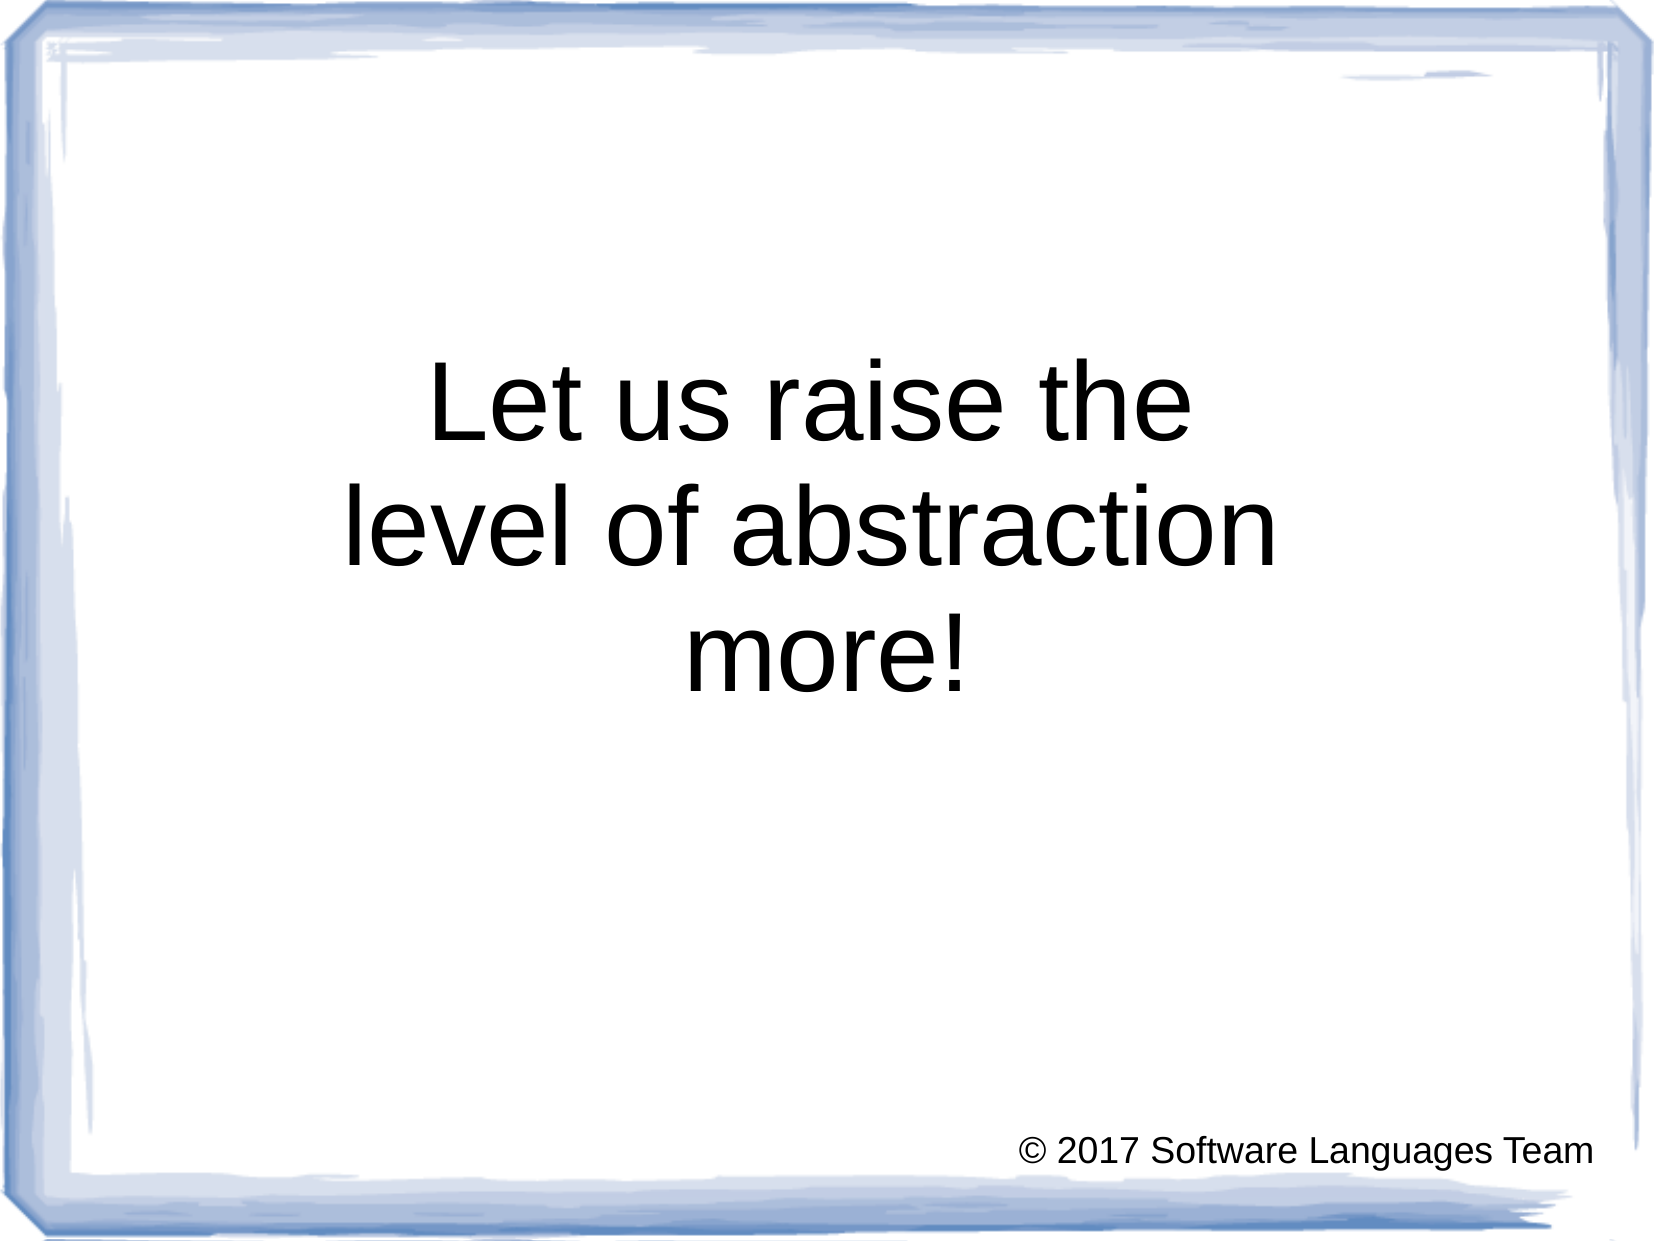

# Let us raise the level of abstraction more!
© 2017 Software Languages Team